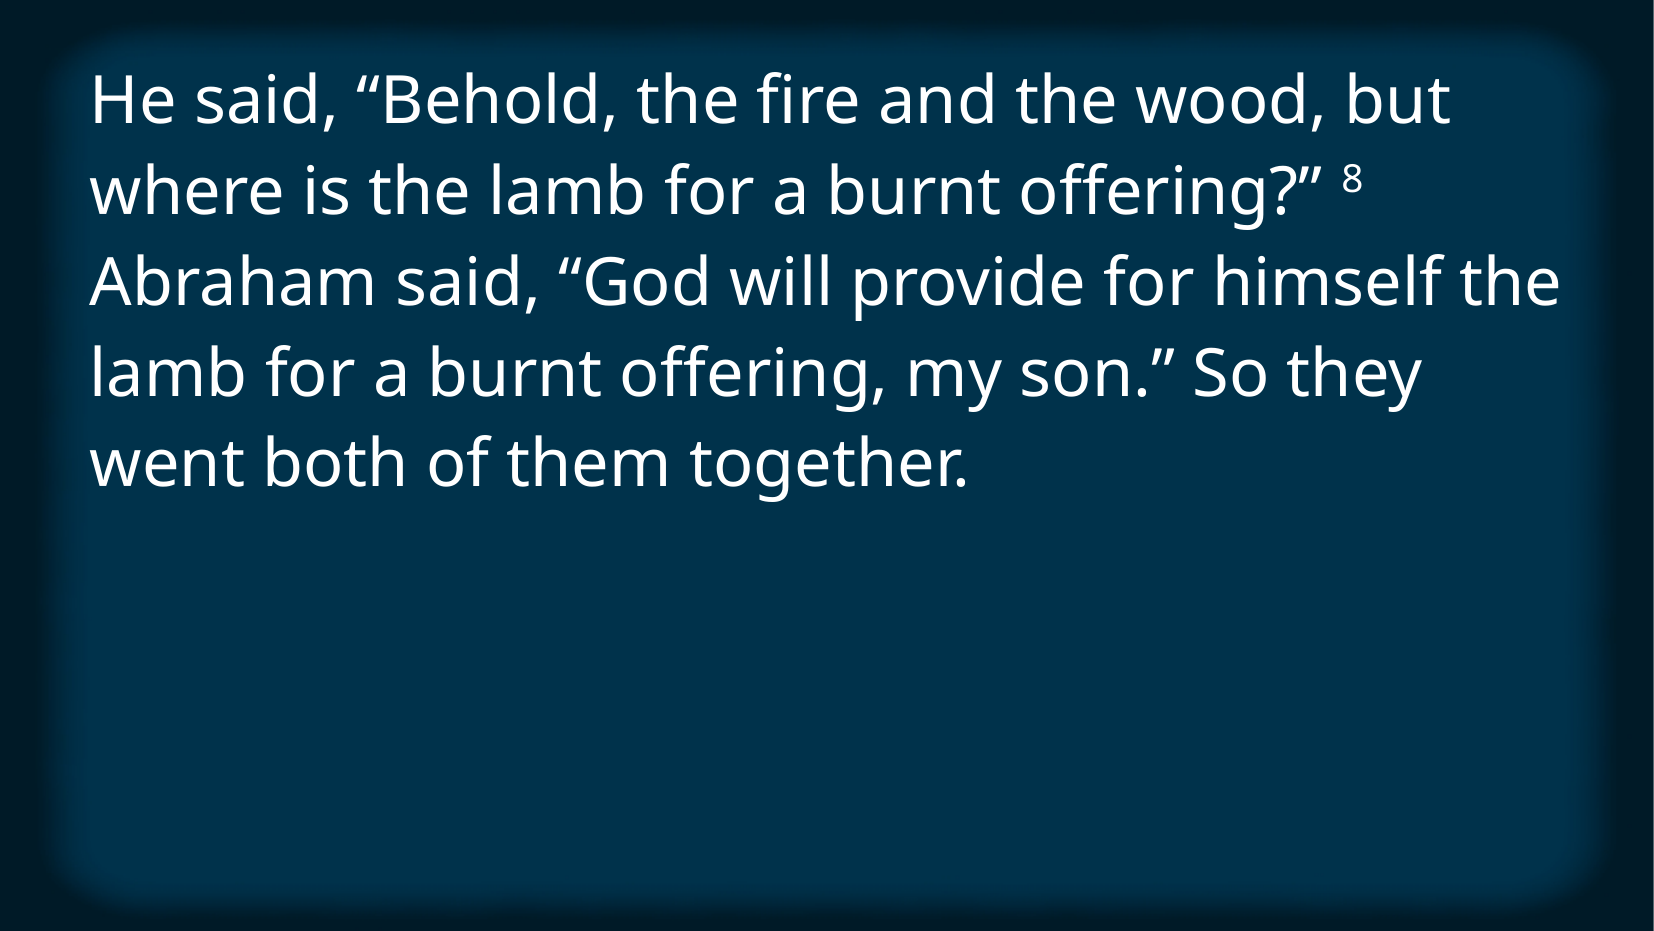

He said, “Behold, the fire and the wood, but where is the lamb for a burnt offering?” 8 Abraham said, “God will provide for himself the lamb for a burnt offering, my son.” So they went both of them together.